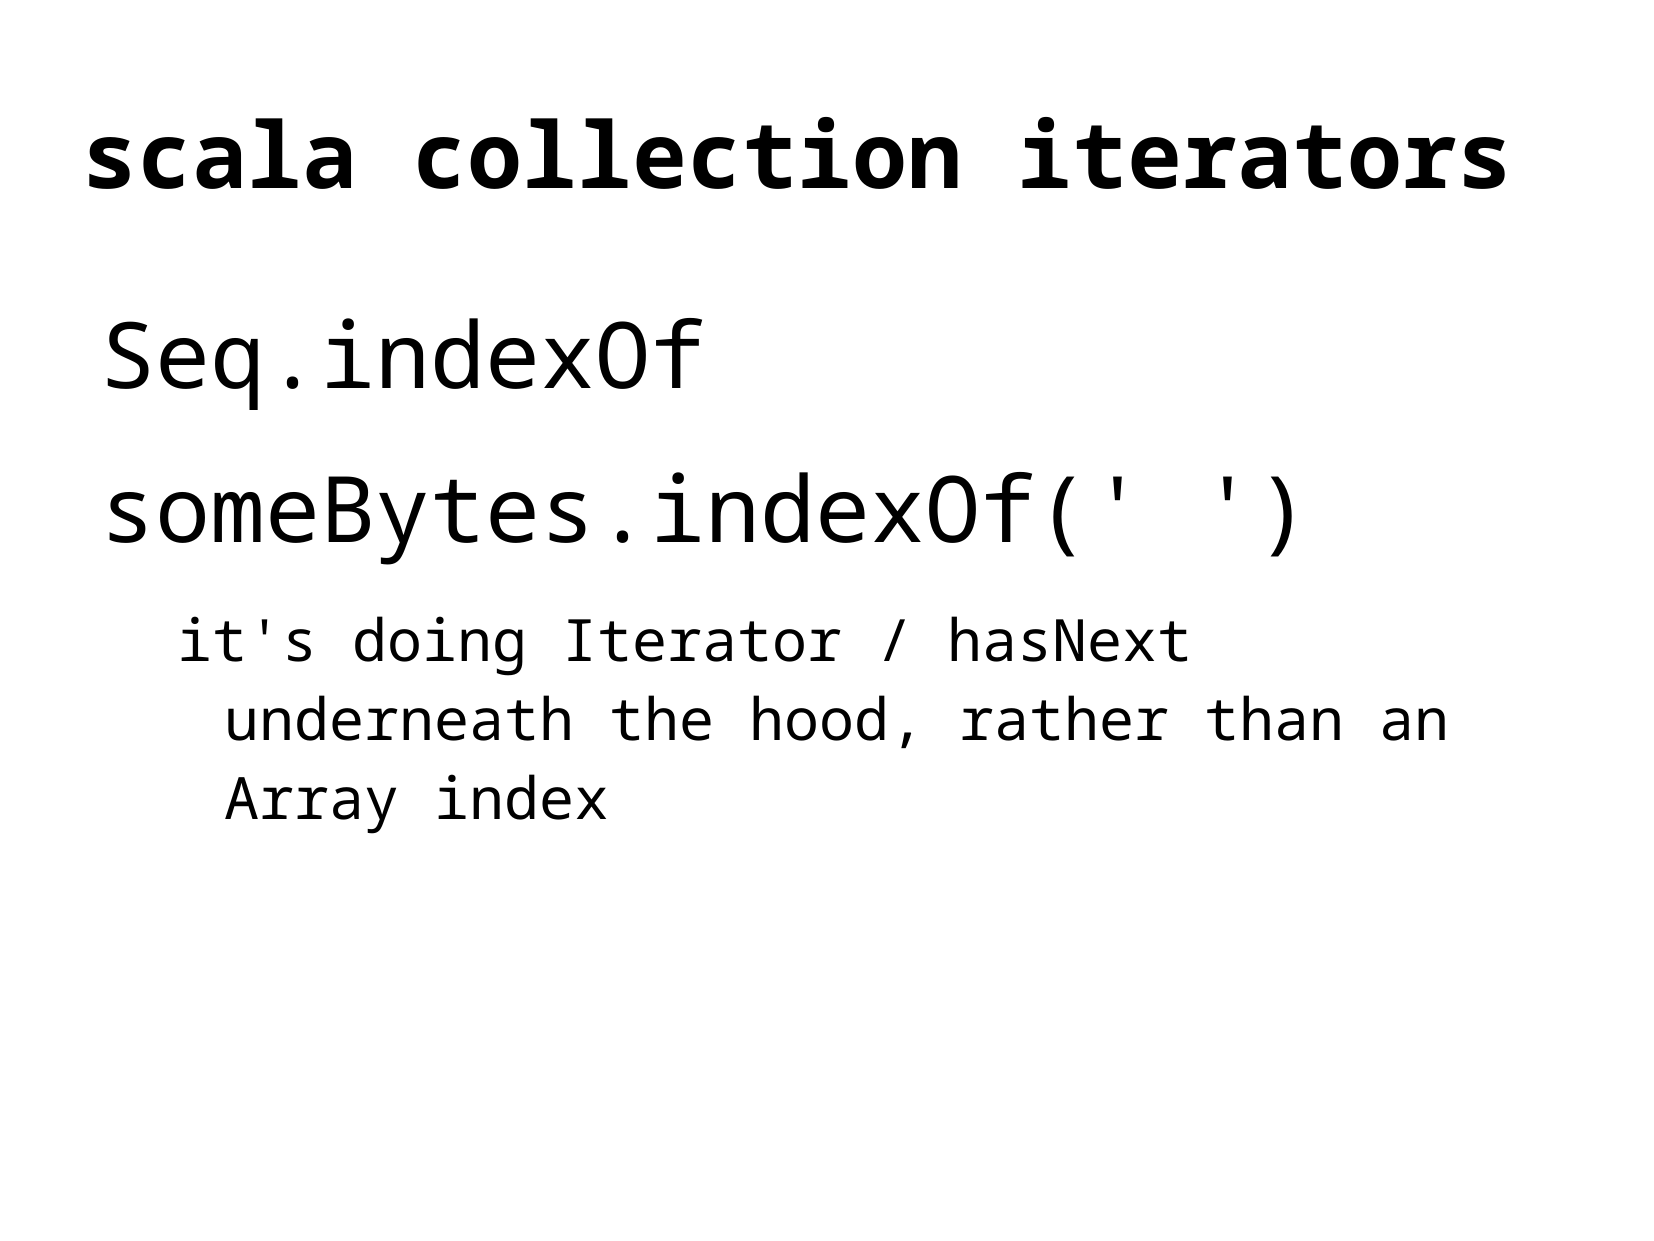

# scala collection iterators
Seq.indexOf
someBytes.indexOf(' ')
it's doing Iterator / hasNext underneath the hood, rather than an Array index